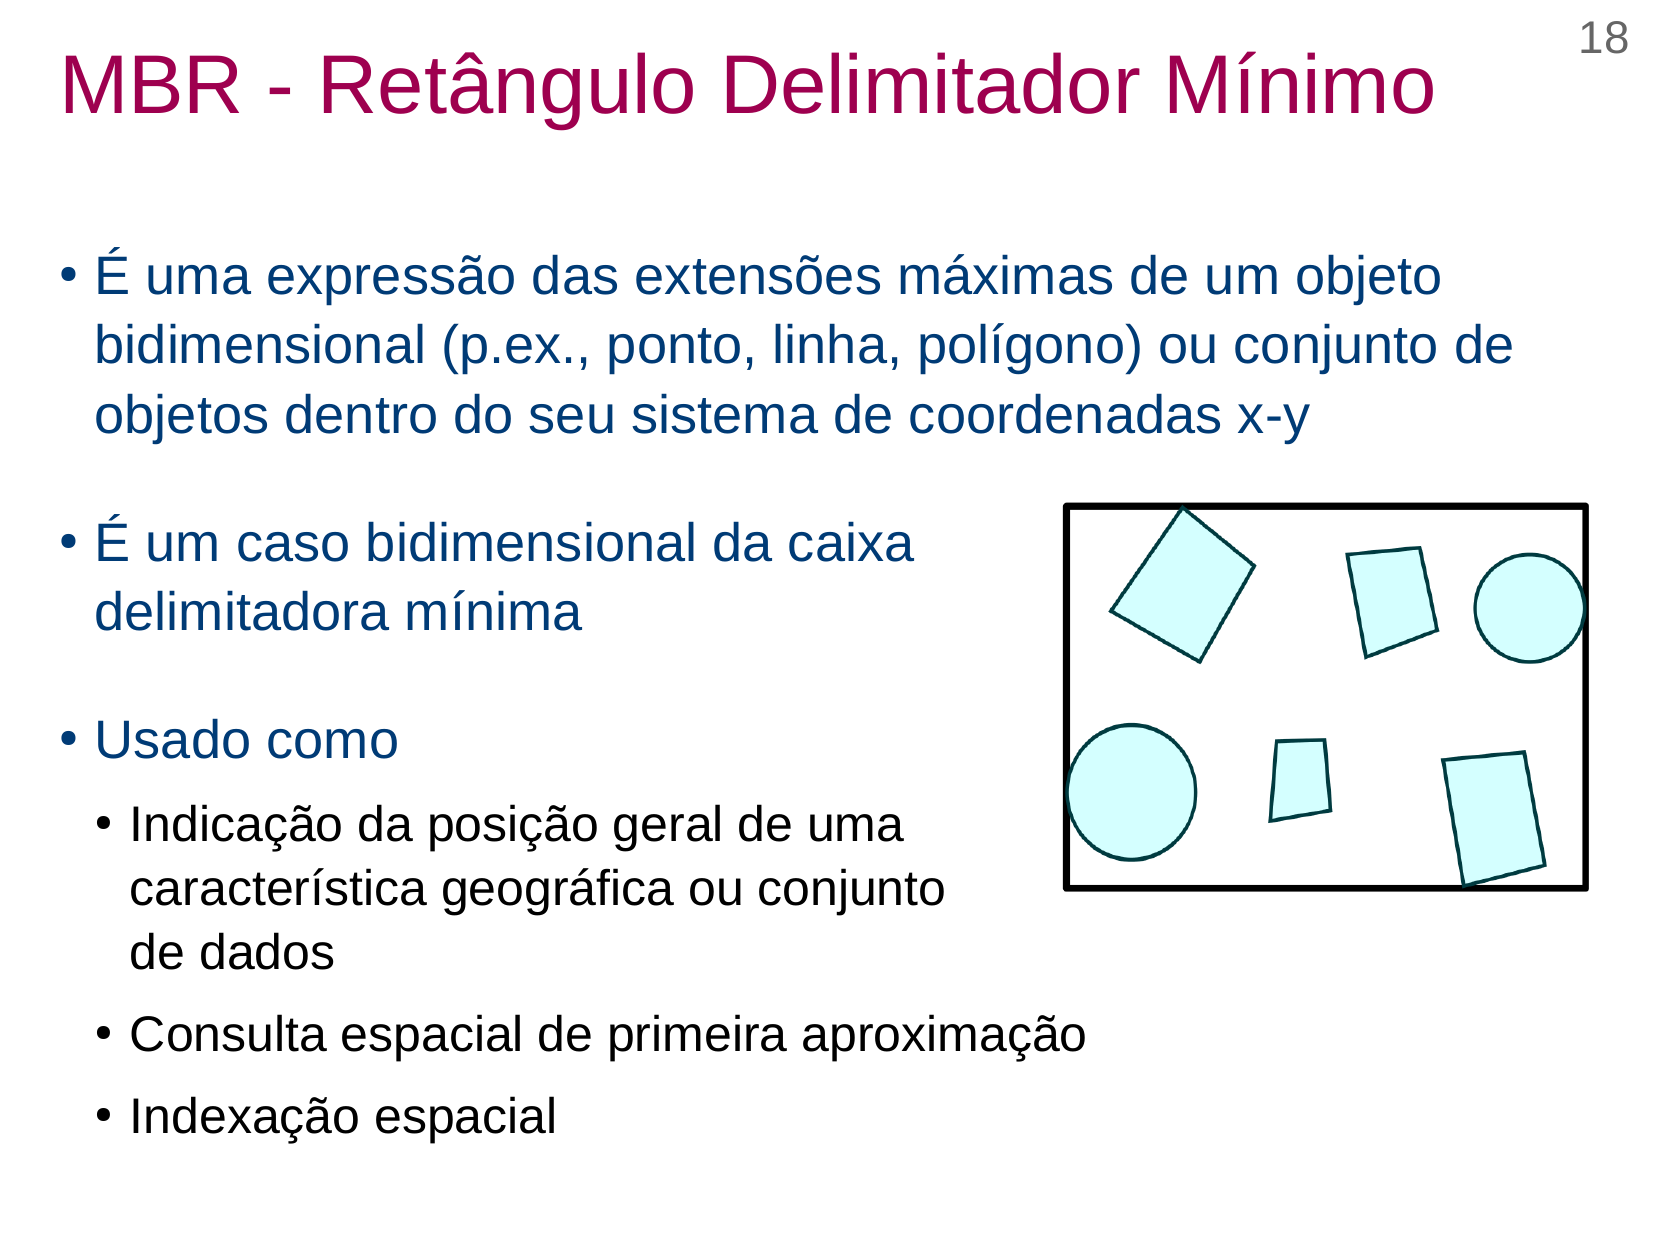

18
# MBR - Retângulo Delimitador Mínimo
É uma expressão das extensões máximas de um objeto bidimensional (p.ex., ponto, linha, polígono) ou conjunto de objetos dentro do seu sistema de coordenadas x-y
É um caso bidimensional da caixa
delimitadora mínima
Usado como
Indicação da posição geral de uma
característica geográfica ou conjunto
de dados
Consulta espacial de primeira aproximação
Indexação espacial